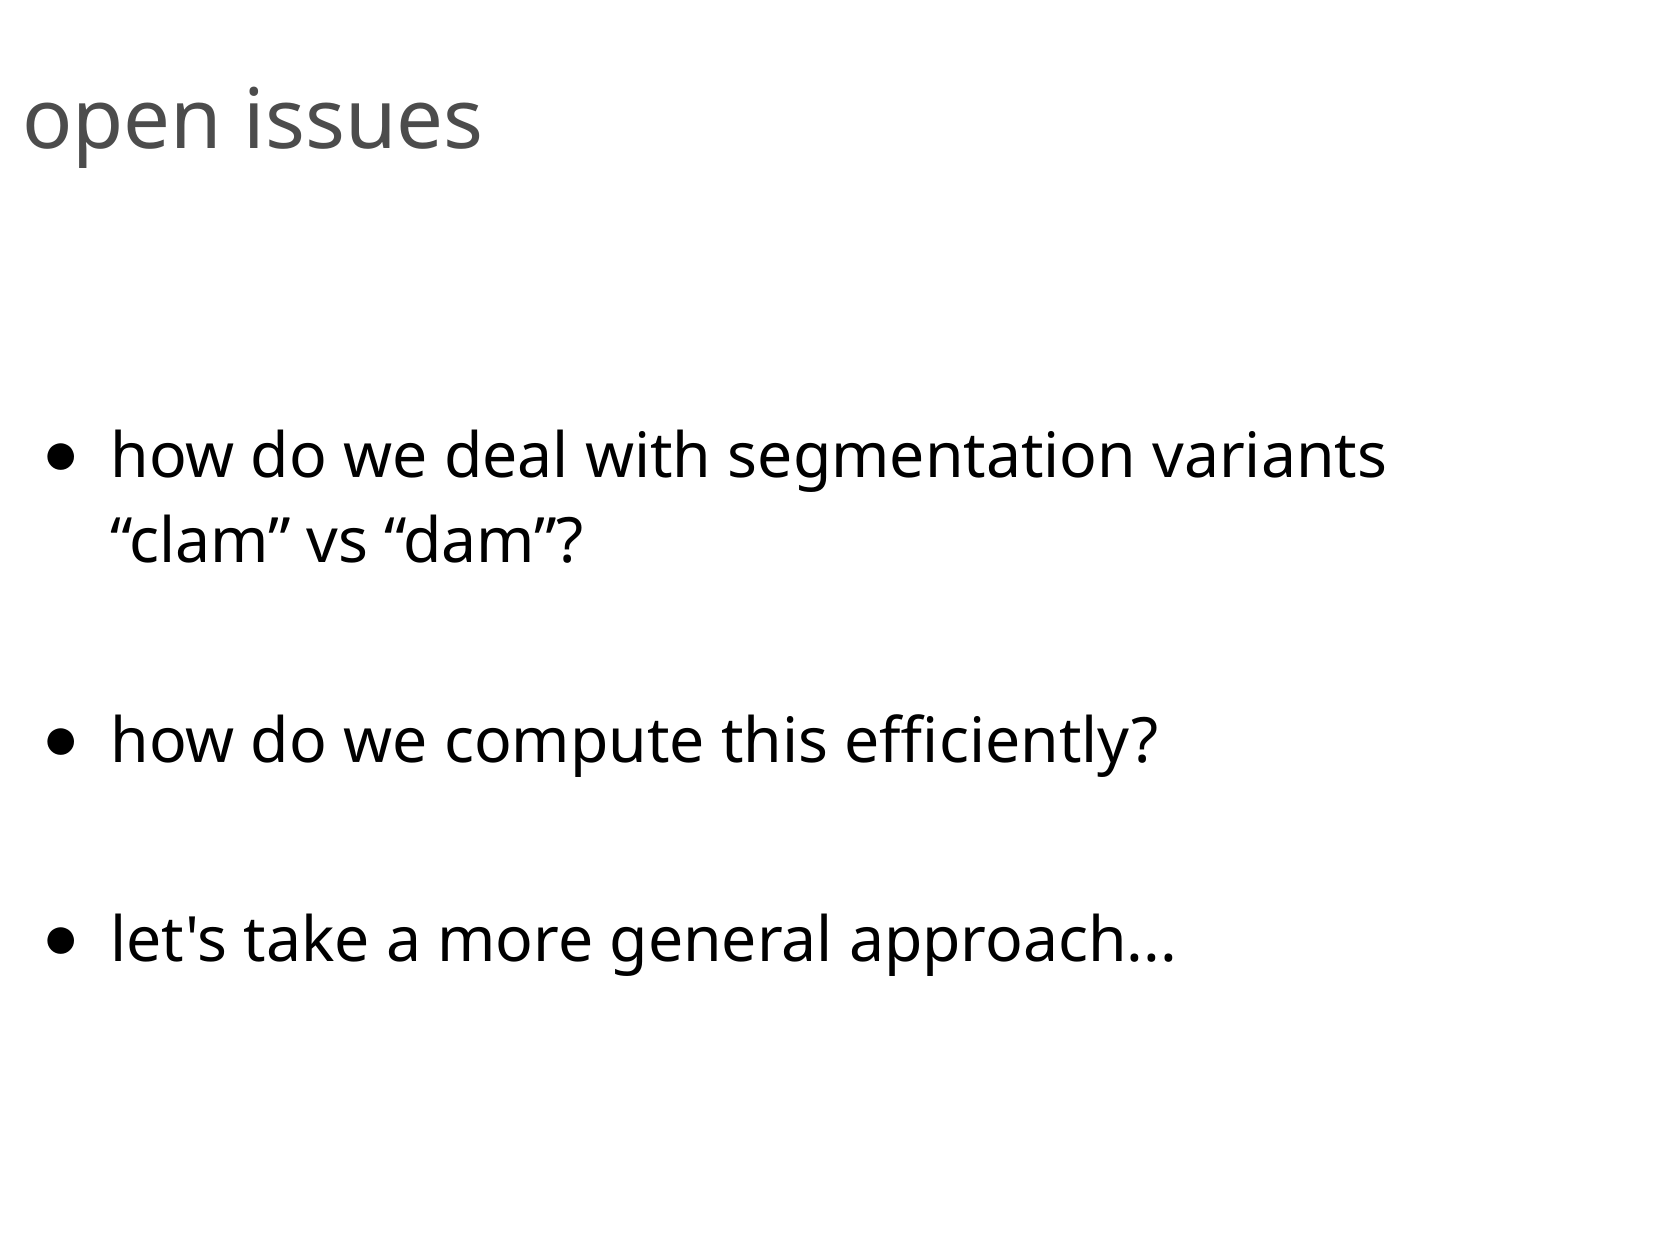

# open issues
how do we deal with segmentation variants
“clam” vs “dam”?
how do we compute this efficiently?
let's take a more general approach...